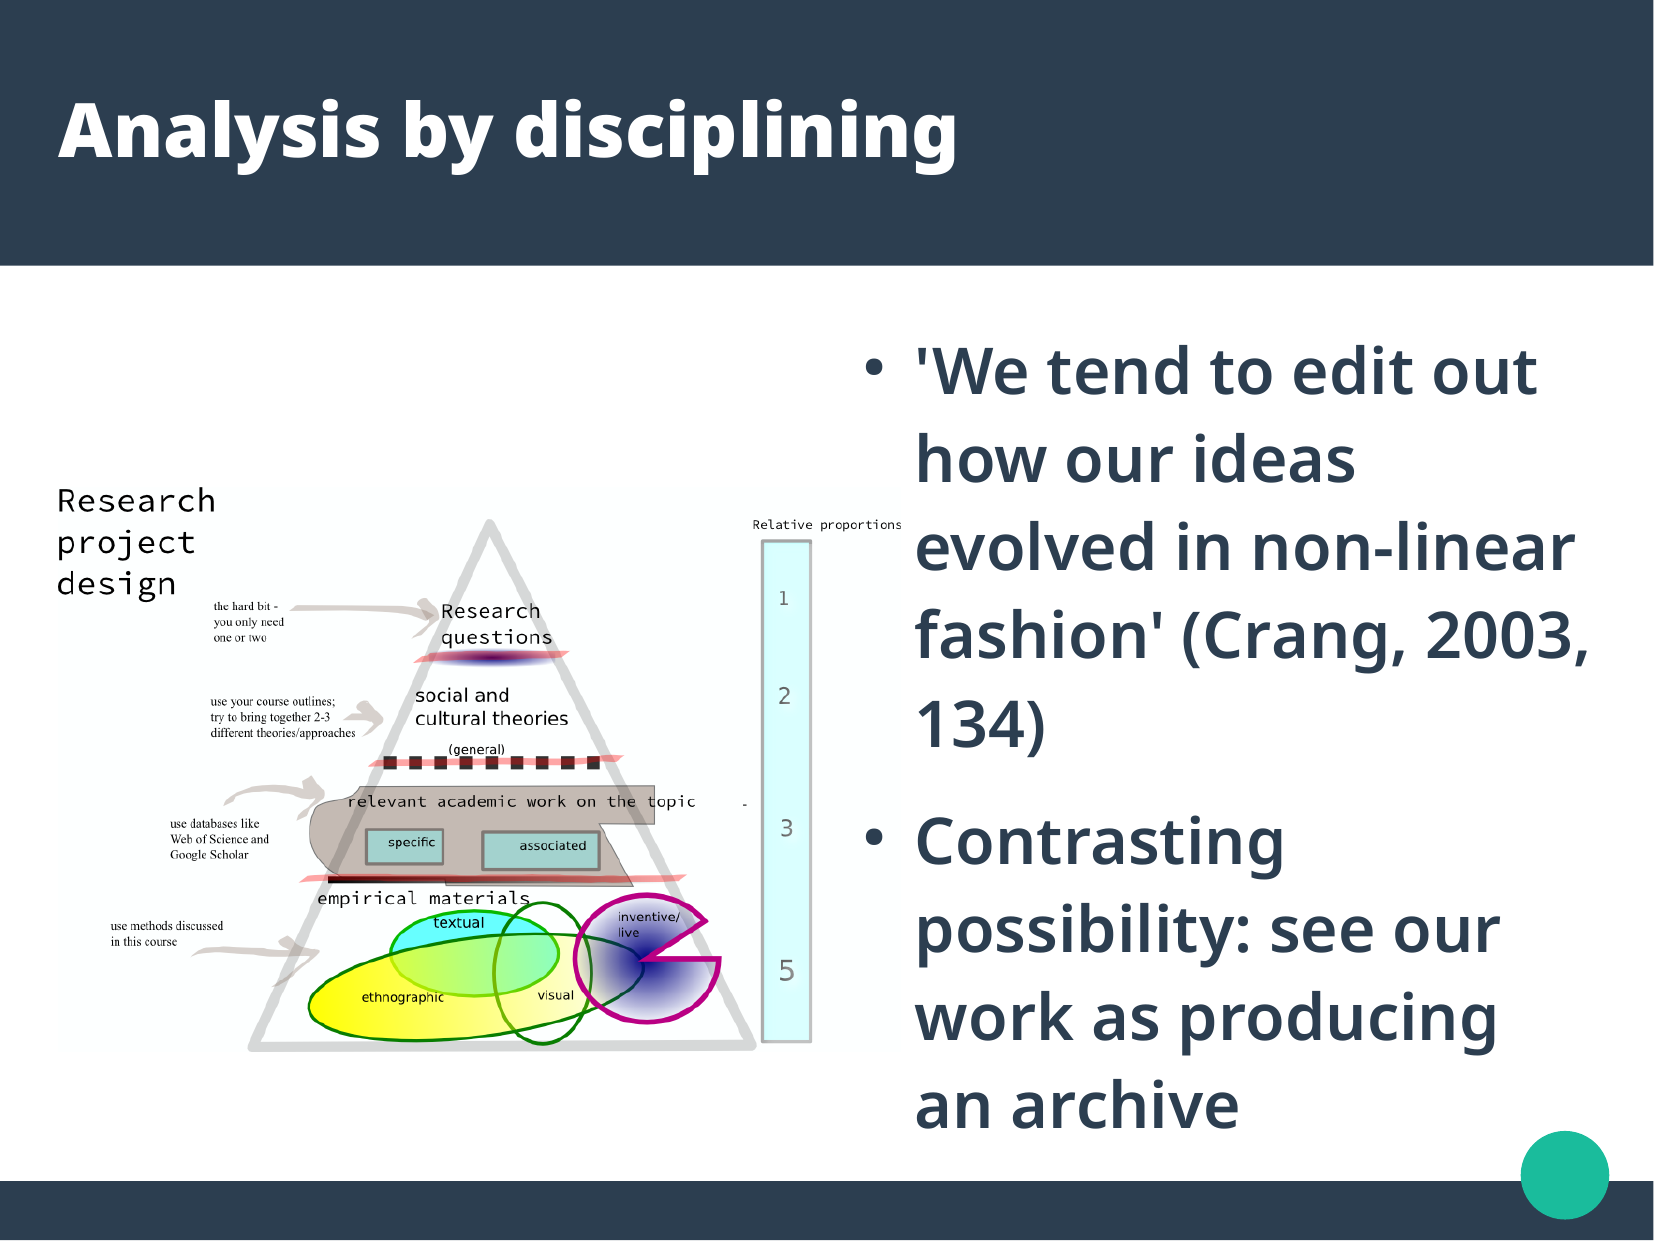

# Analysis by disciplining
'We tend to edit out how our ideas evolved in non-linear fashion' (Crang, 2003, 134)
Contrasting possibility: see our work as producing an archive